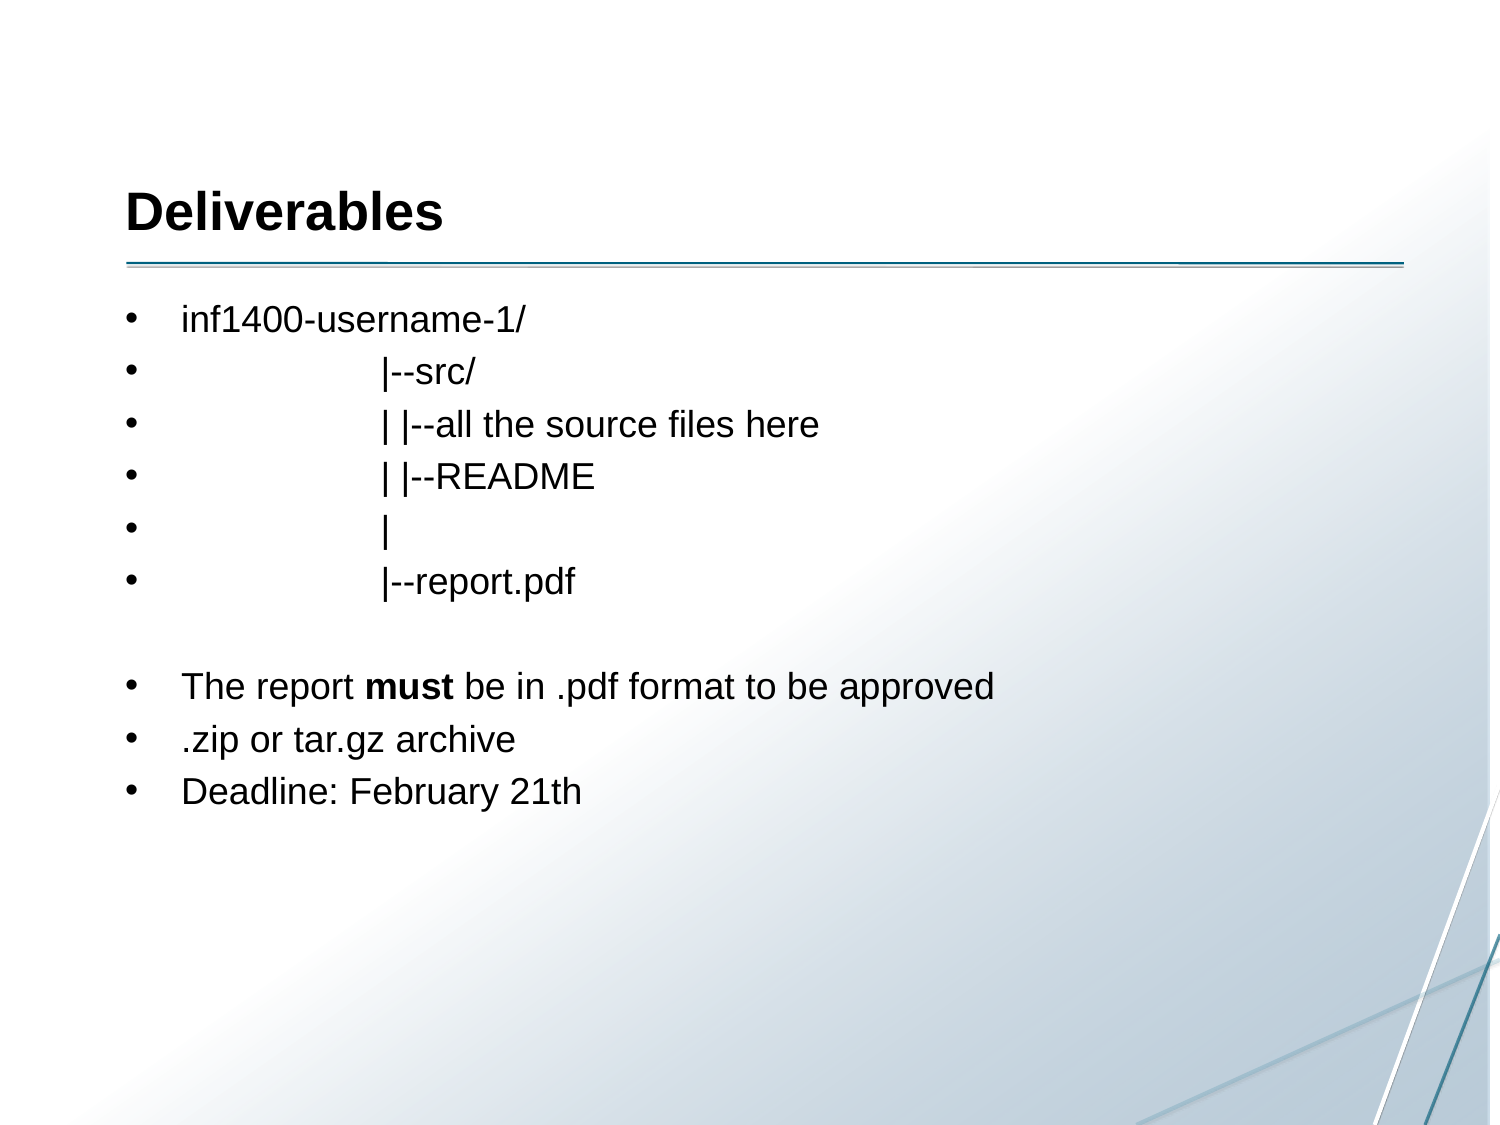

# Deliverables
inf1400-username-1/
 |--src/
 | |--all the source files here
 | |--README
 |
 |--report.pdf
The report must be in .pdf format to be approved
.zip or tar.gz archive
Deadline: February 21th